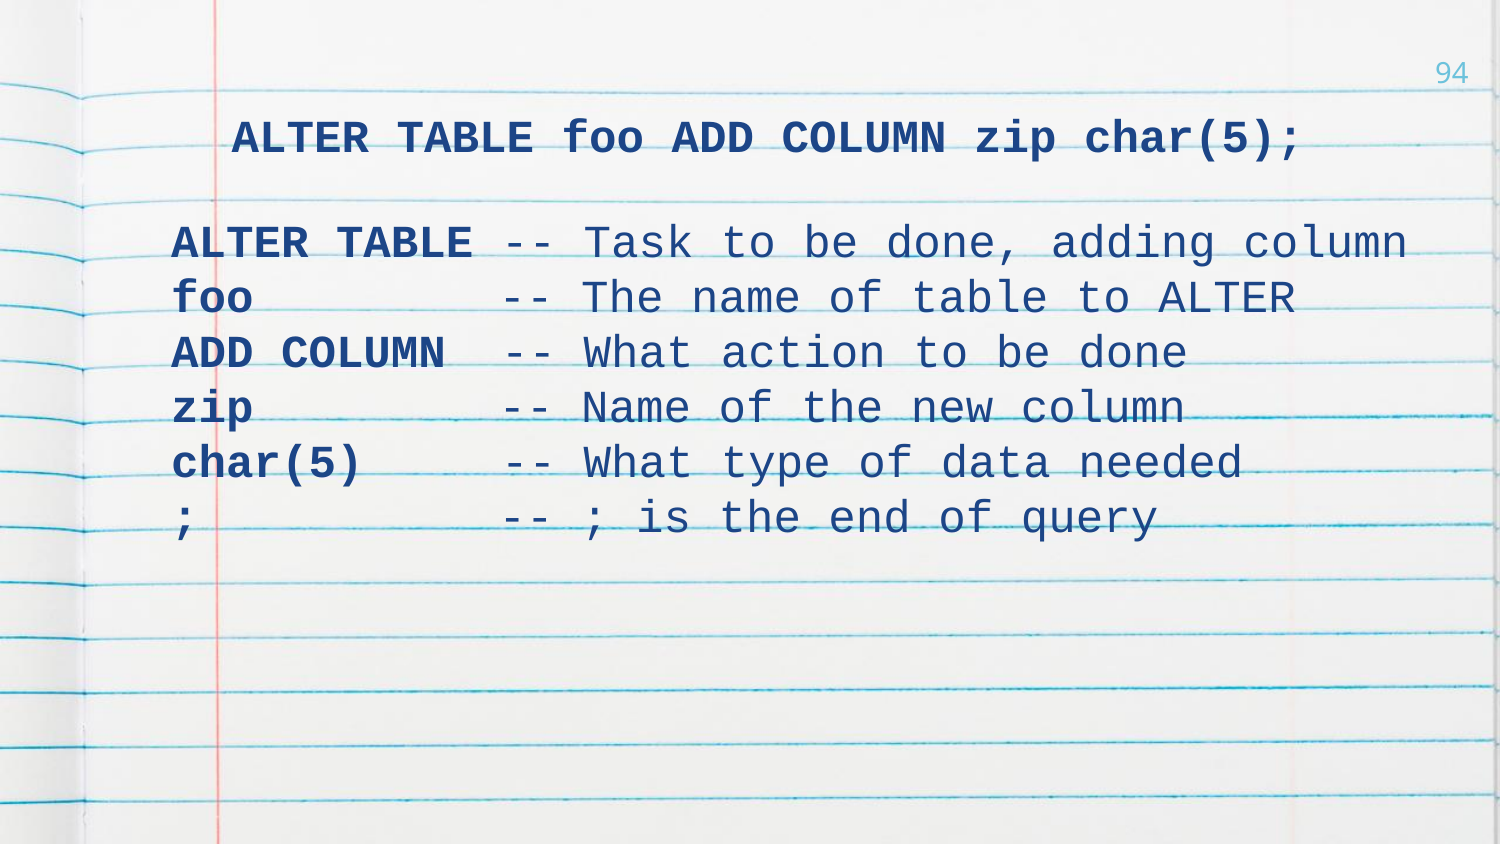

# ALTER TABLE foo ADD COLUMN zip char(5);
ALTER TABLE -- Task to be done, adding column
foo 			 -- The name of table to ALTER
ADD COLUMN -- What action to be done
zip 			 -- Name of the new column
char(5) -- What type of data needed
;				 -- ; is the end of query